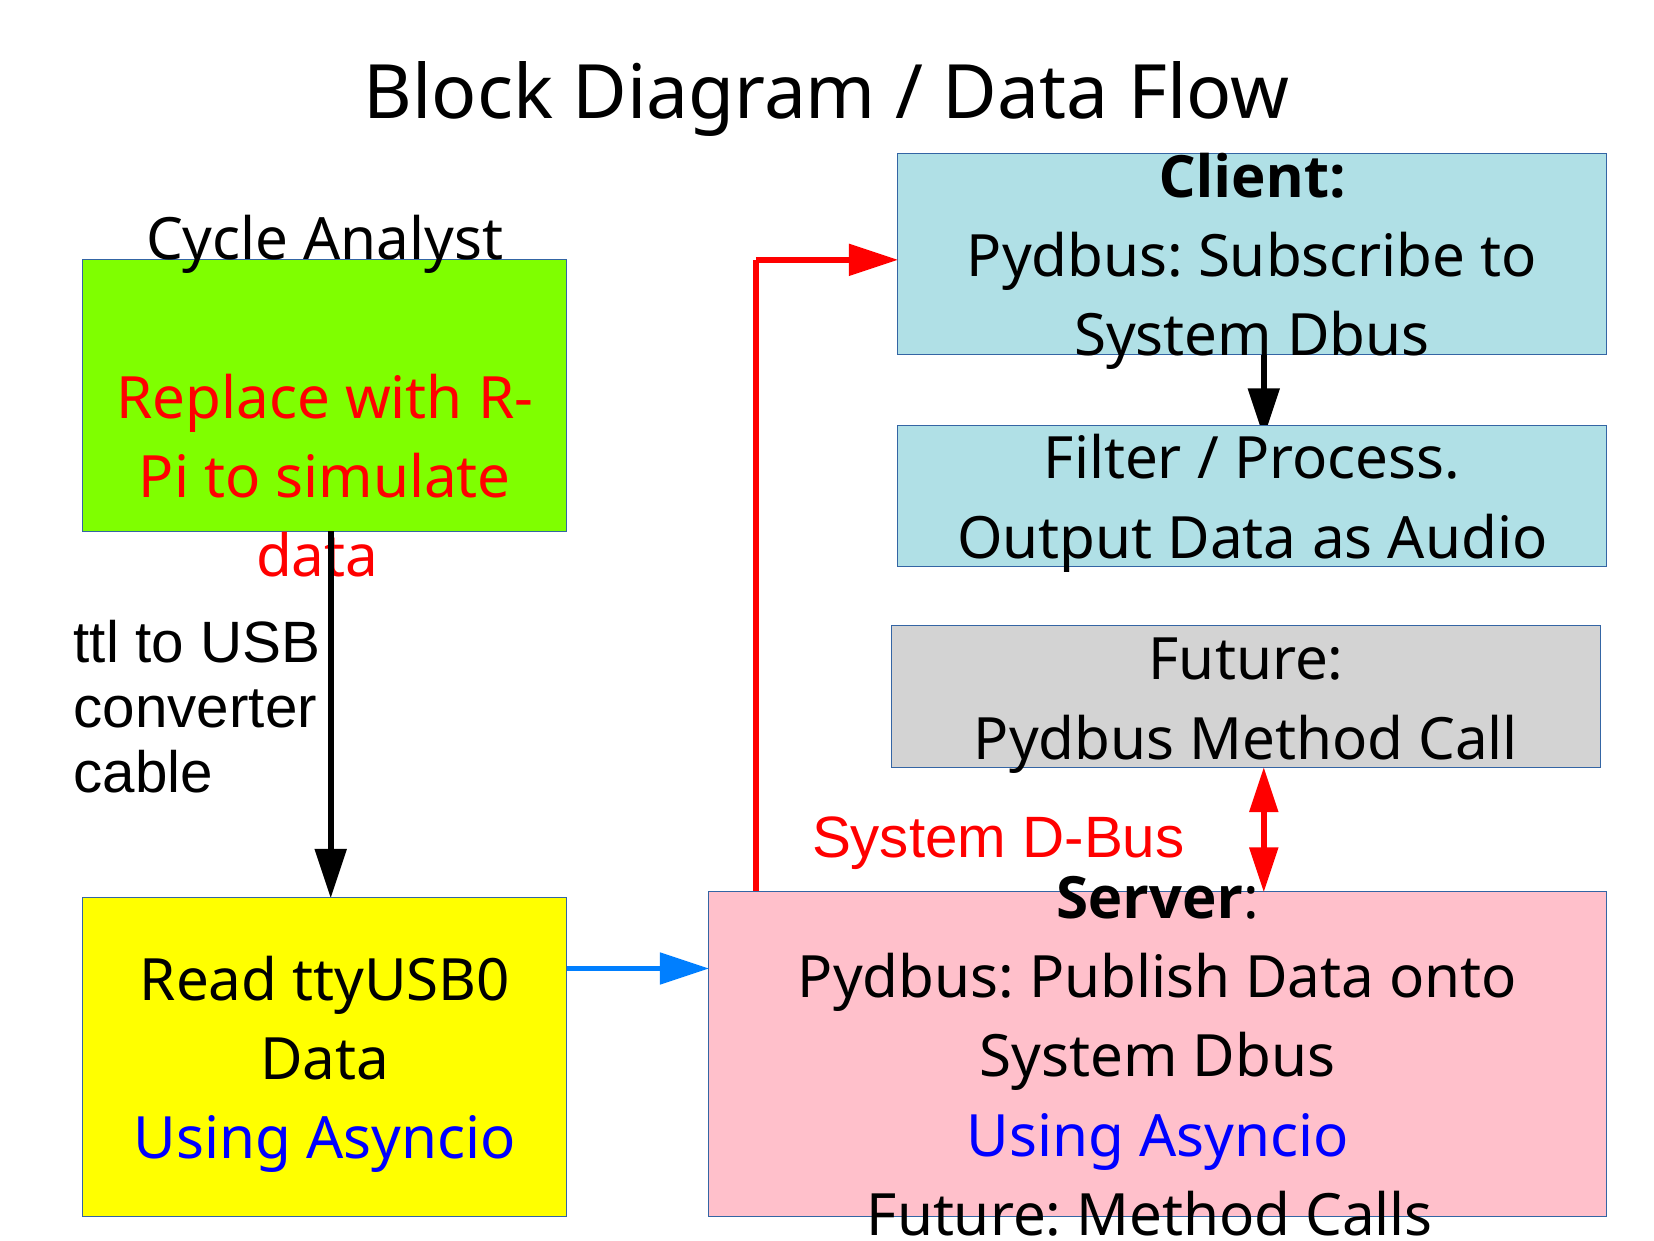

# Block Diagram / Data Flow
Client:
Pydbus: Subscribe to
System Dbus
Cycle Analyst
Replace with R-Pi to simulate data
Filter / Process.
Output Data as Audio
Filter / Process.
Output Data as Audio
ttl to USB
converter
cable
Future:
Pydbus Method Call
System D-Bus
Server:
Pydbus: Publish Data onto System Dbus
Using Asyncio
Future: Method Calls
Read ttyUSB0
Data
Using Asyncio